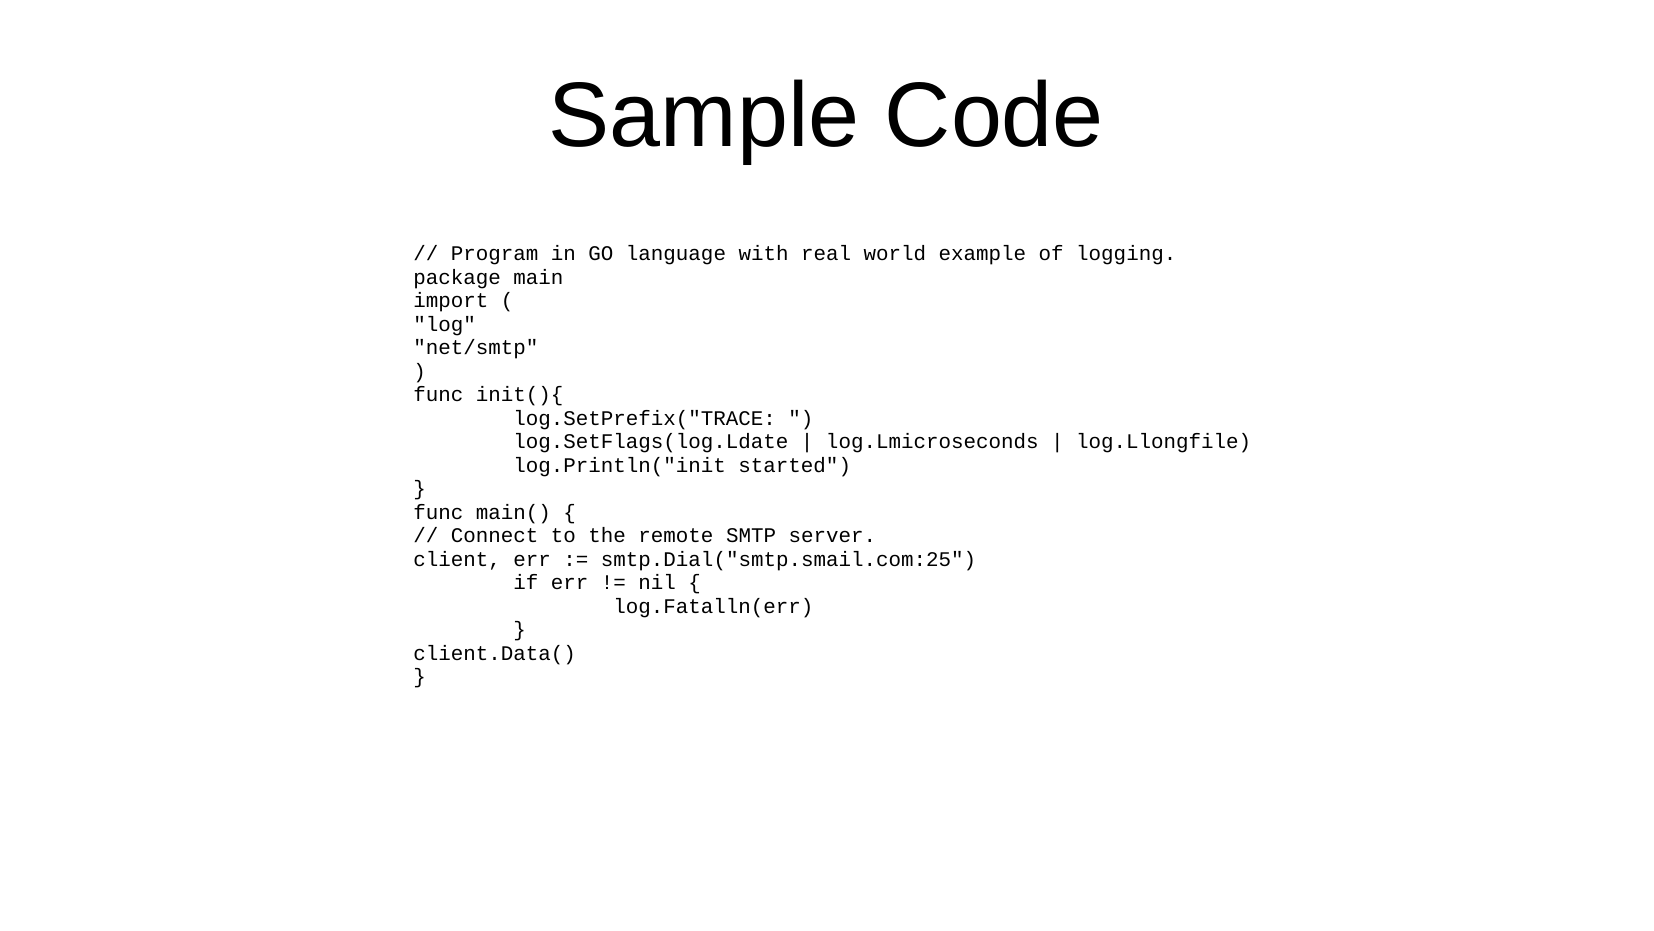

# Sample Code
// Program in GO language with real world example of logging.
package main
import (
"log"
"net/smtp"
)
func init(){
 log.SetPrefix("TRACE: ")
 log.SetFlags(log.Ldate | log.Lmicroseconds | log.Llongfile)
 log.Println("init started")
}
func main() {
// Connect to the remote SMTP server.
client, err := smtp.Dial("smtp.smail.com:25")
 if err != nil {
 log.Fatalln(err)
 }
client.Data()
}